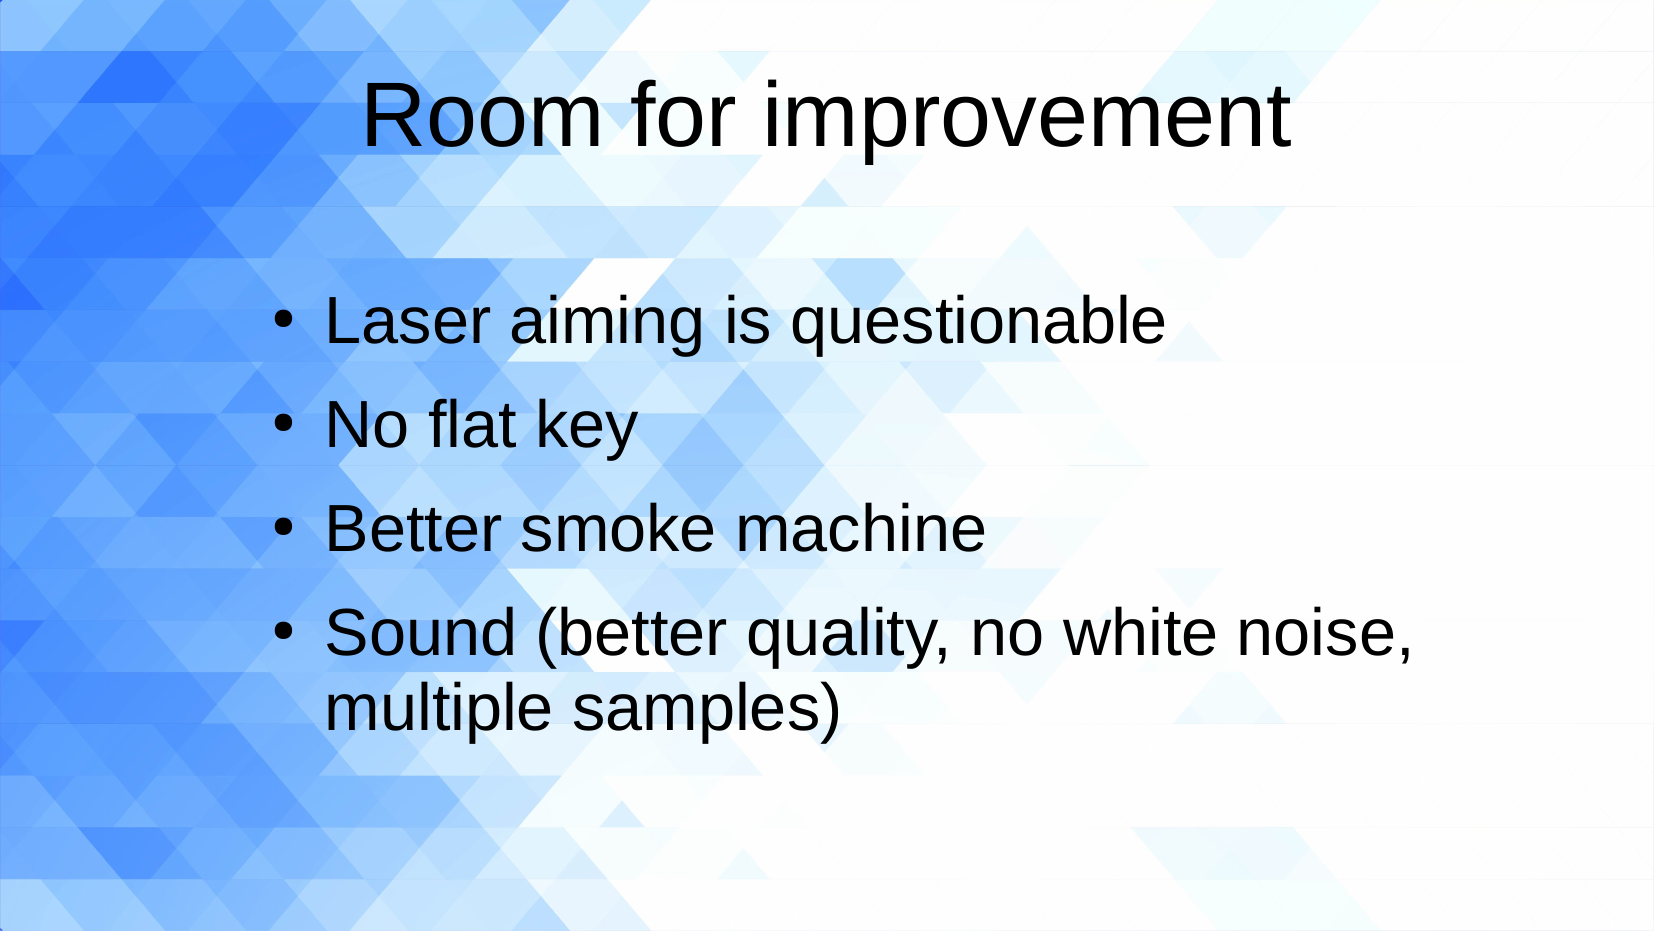

# Room for improvement
Laser aiming is questionable
No flat key
Better smoke machine
Sound (better quality, no white noise, multiple samples)